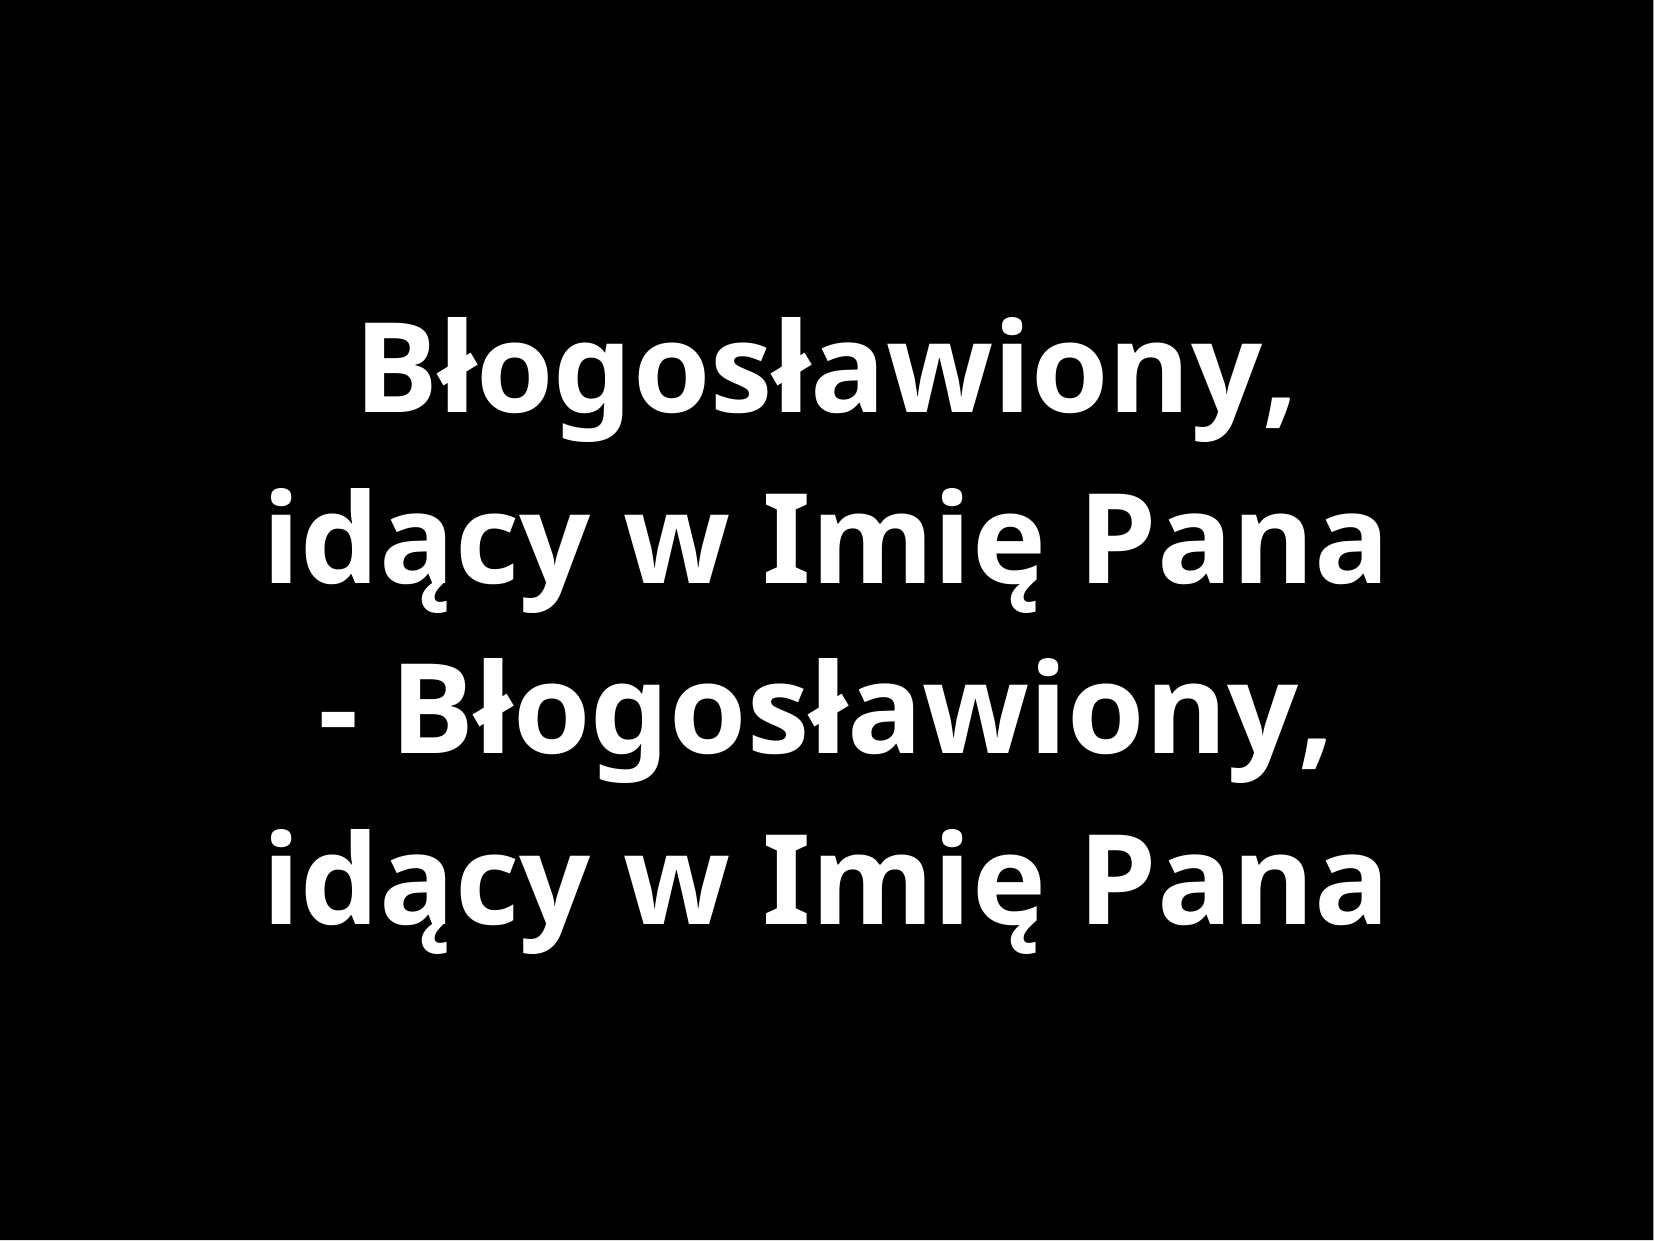

# Błogosławiony, idący w Imię Pana - Błogosławiony, idący w Imię Pana